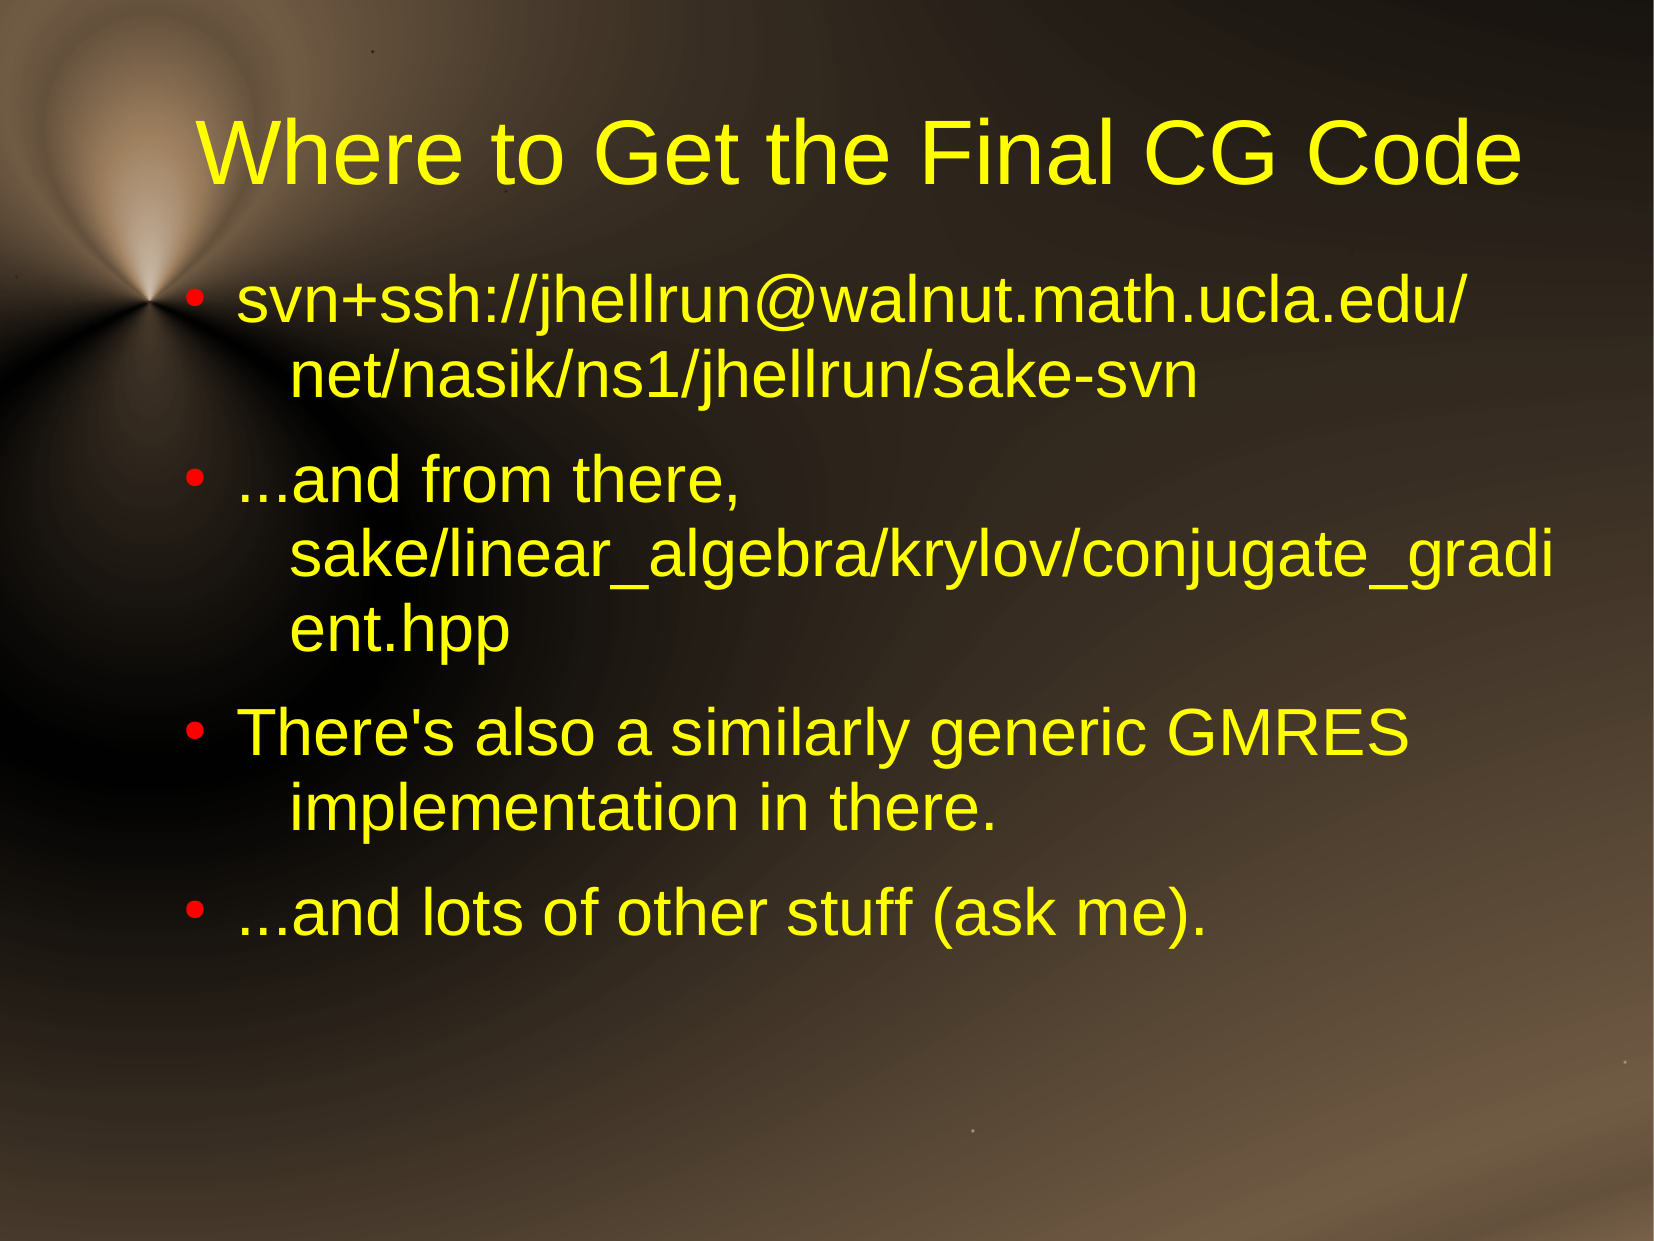

# Where to Get the Final CG Code
svn+ssh://jhellrun@walnut.math.ucla.edu/net/nasik/ns1/jhellrun/sake-svn
...and from there, sake/linear_algebra/krylov/conjugate_gradient.hpp
There's also a similarly generic GMRES implementation in there.
...and lots of other stuff (ask me).